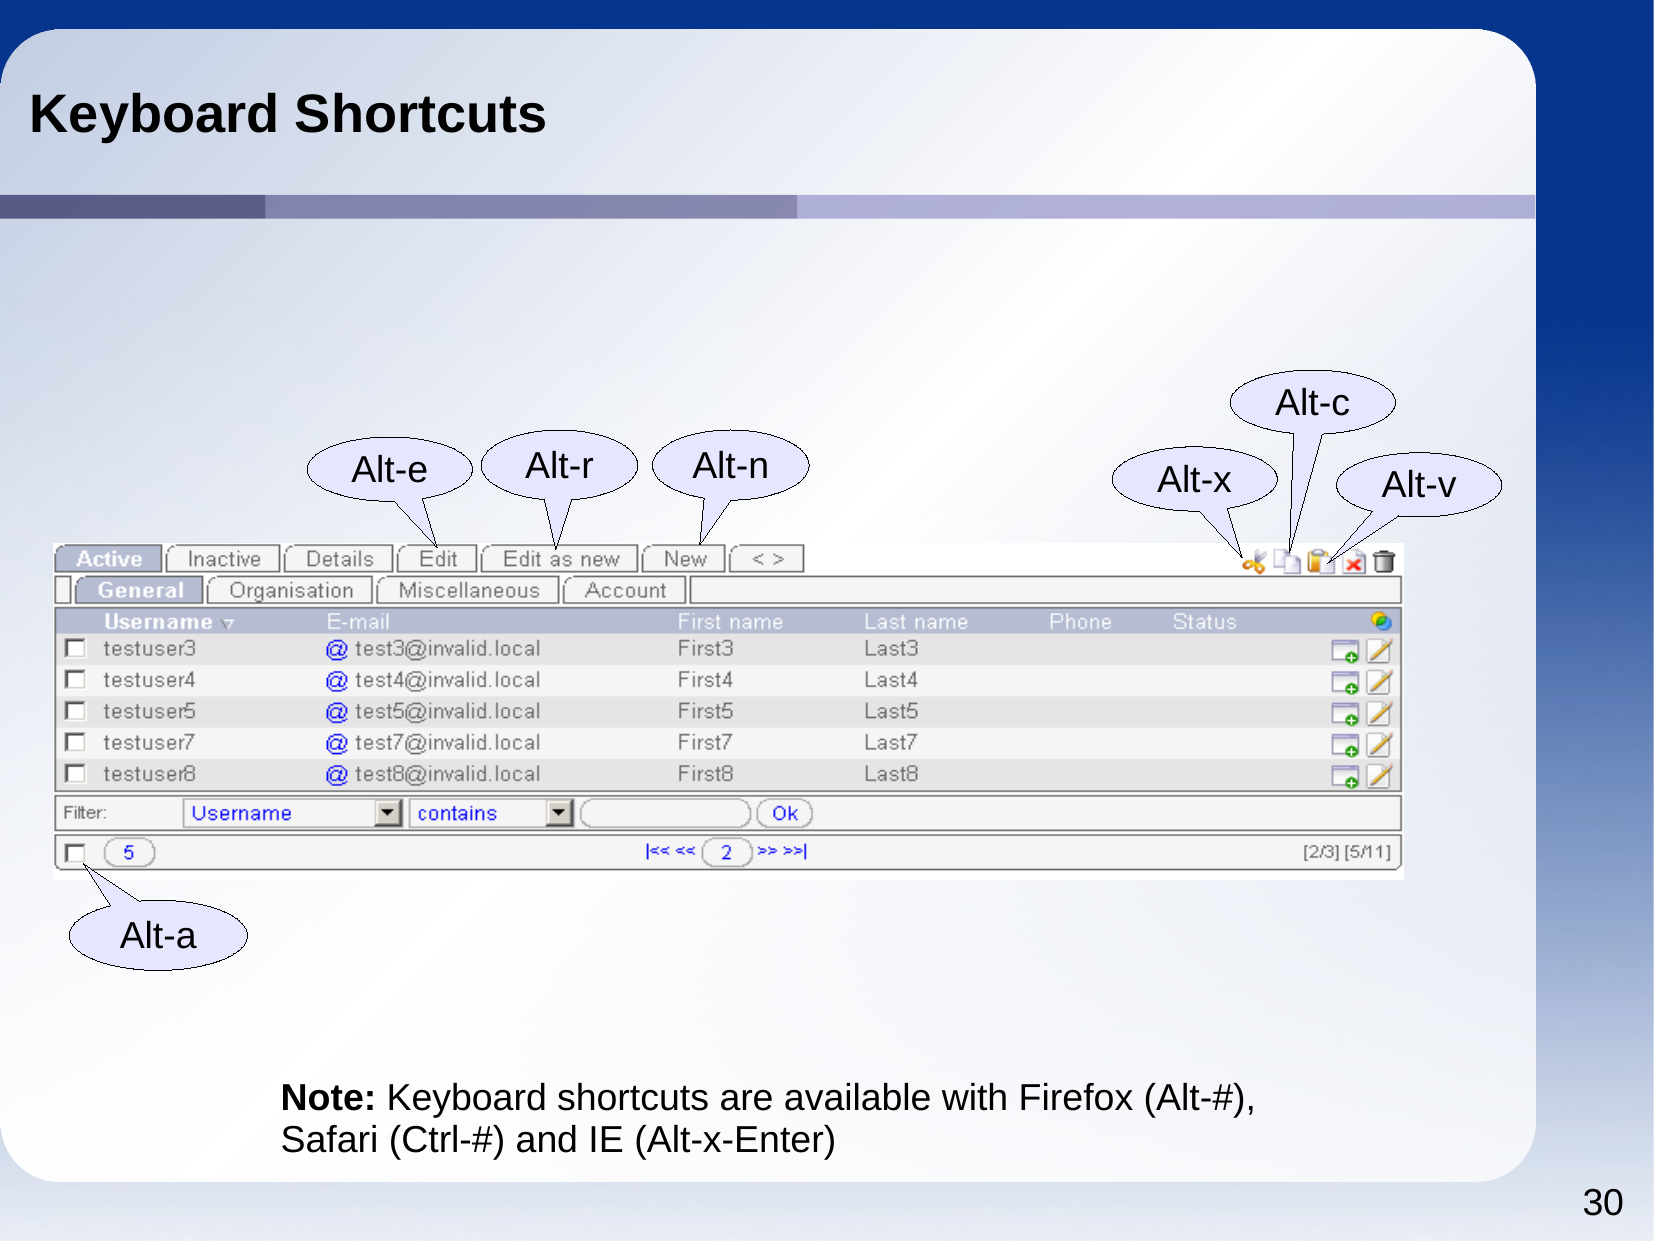

# Keyboard Shortcuts
Alt-c
Alt-n
Alt-r
Alt-e
Alt-x
Alt-v
Alt-a
Note: Keyboard shortcuts are available with Firefox (Alt-#),
Safari (Ctrl-#) and IE (Alt-x-Enter)
30